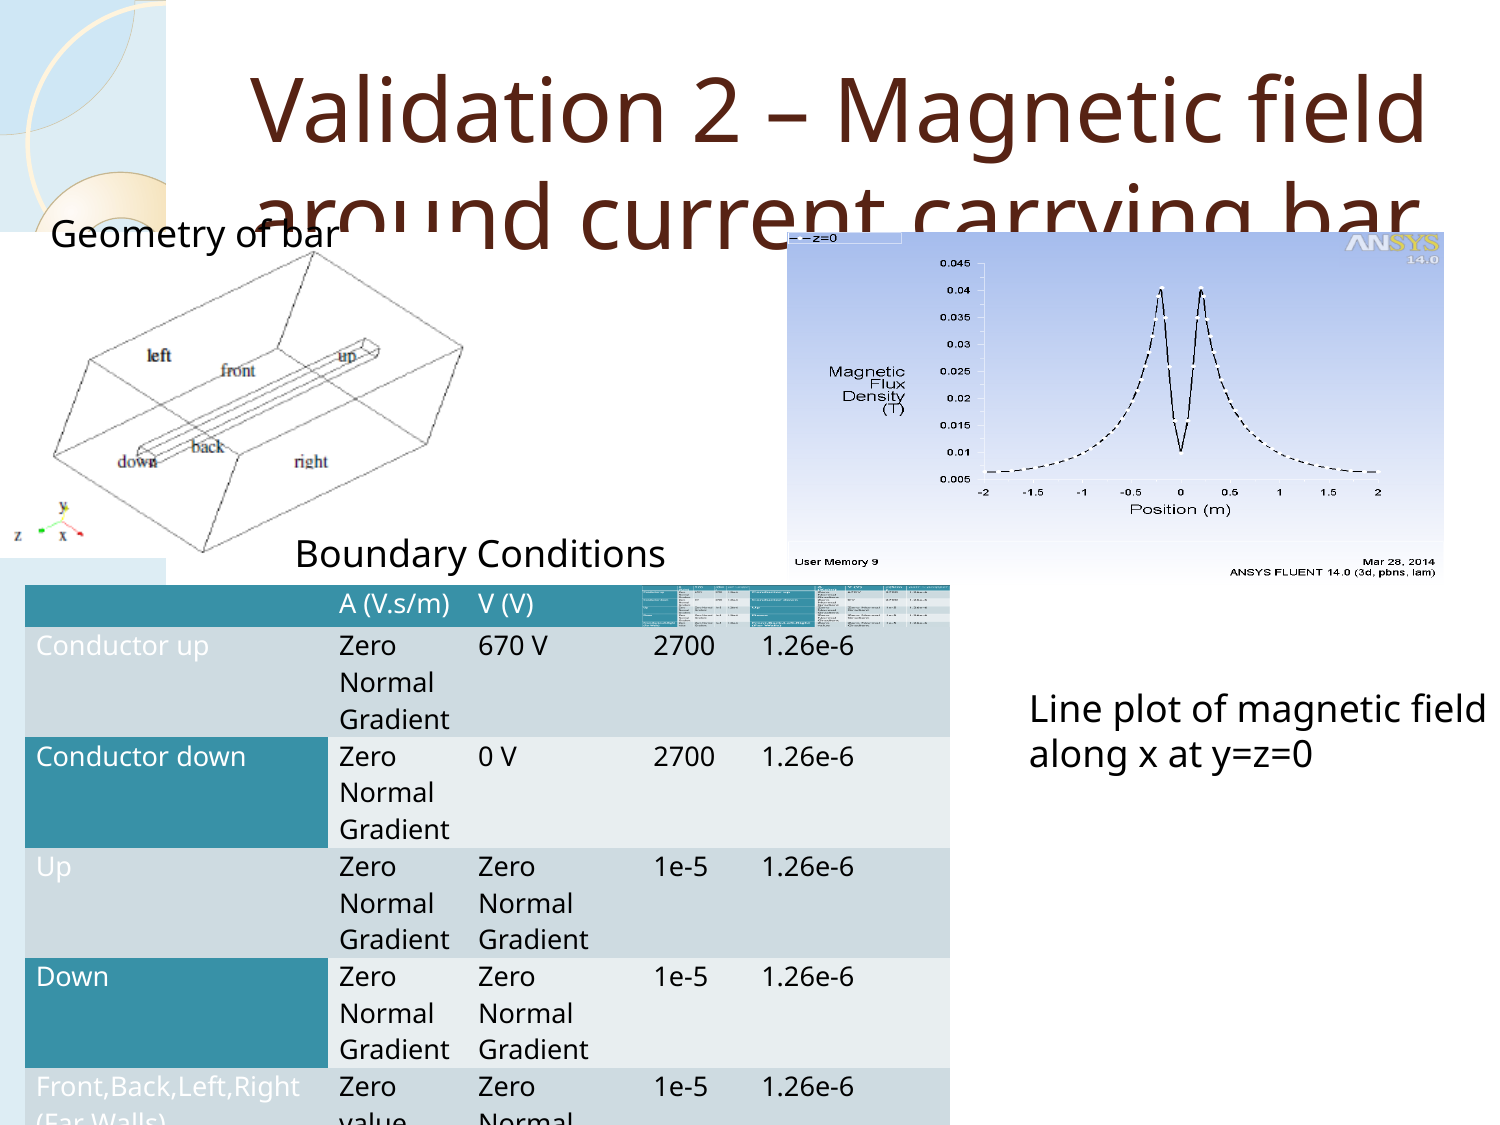

# Validation 2 – Magnetic field around current carrying bar
Geometry of bar
Boundary Conditions
| | A (V.s/m) | V (V) | (S/m) | |
| --- | --- | --- | --- | --- |
| Conductor up | Zero Normal Gradient | 670 V | 2700 | 1.26e-6 |
| Conductor down | Zero Normal Gradient | 0 V | 2700 | 1.26e-6 |
| Up | Zero Normal Gradient | Zero Normal Gradient | 1e-5 | 1.26e-6 |
| Down | Zero Normal Gradient | Zero Normal Gradient | 1e-5 | 1.26e-6 |
| Front,Back,Left,Right (Far Walls) | Zero value | Zero Normal Gradient | 1e-5 | 1.26e-6 |
| | A (V.s/m) | V (V) | | |
| --- | --- | --- | --- | --- |
| Conductor up | Zero Normal Gradient | 670 V | 2700 | 1.26e-6 |
| Conductor down | Zero Normal Gradient | 0 V | 2700 | 1.26e-6 |
| Up | Zero Normal Gradient | Zero Normal Gradient | 1e-5 | 1.26e-6 |
| Down | Zero Normal Gradient | Zero Normal Gradient | 1e-5 | 1.26e-6 |
| Front,Back,Left,Right (Far Walls) | Zero value | Zero Normal Gradient | 1e-5 | 1.26e-6 |
Line plot of magnetic field
along x at y=z=0